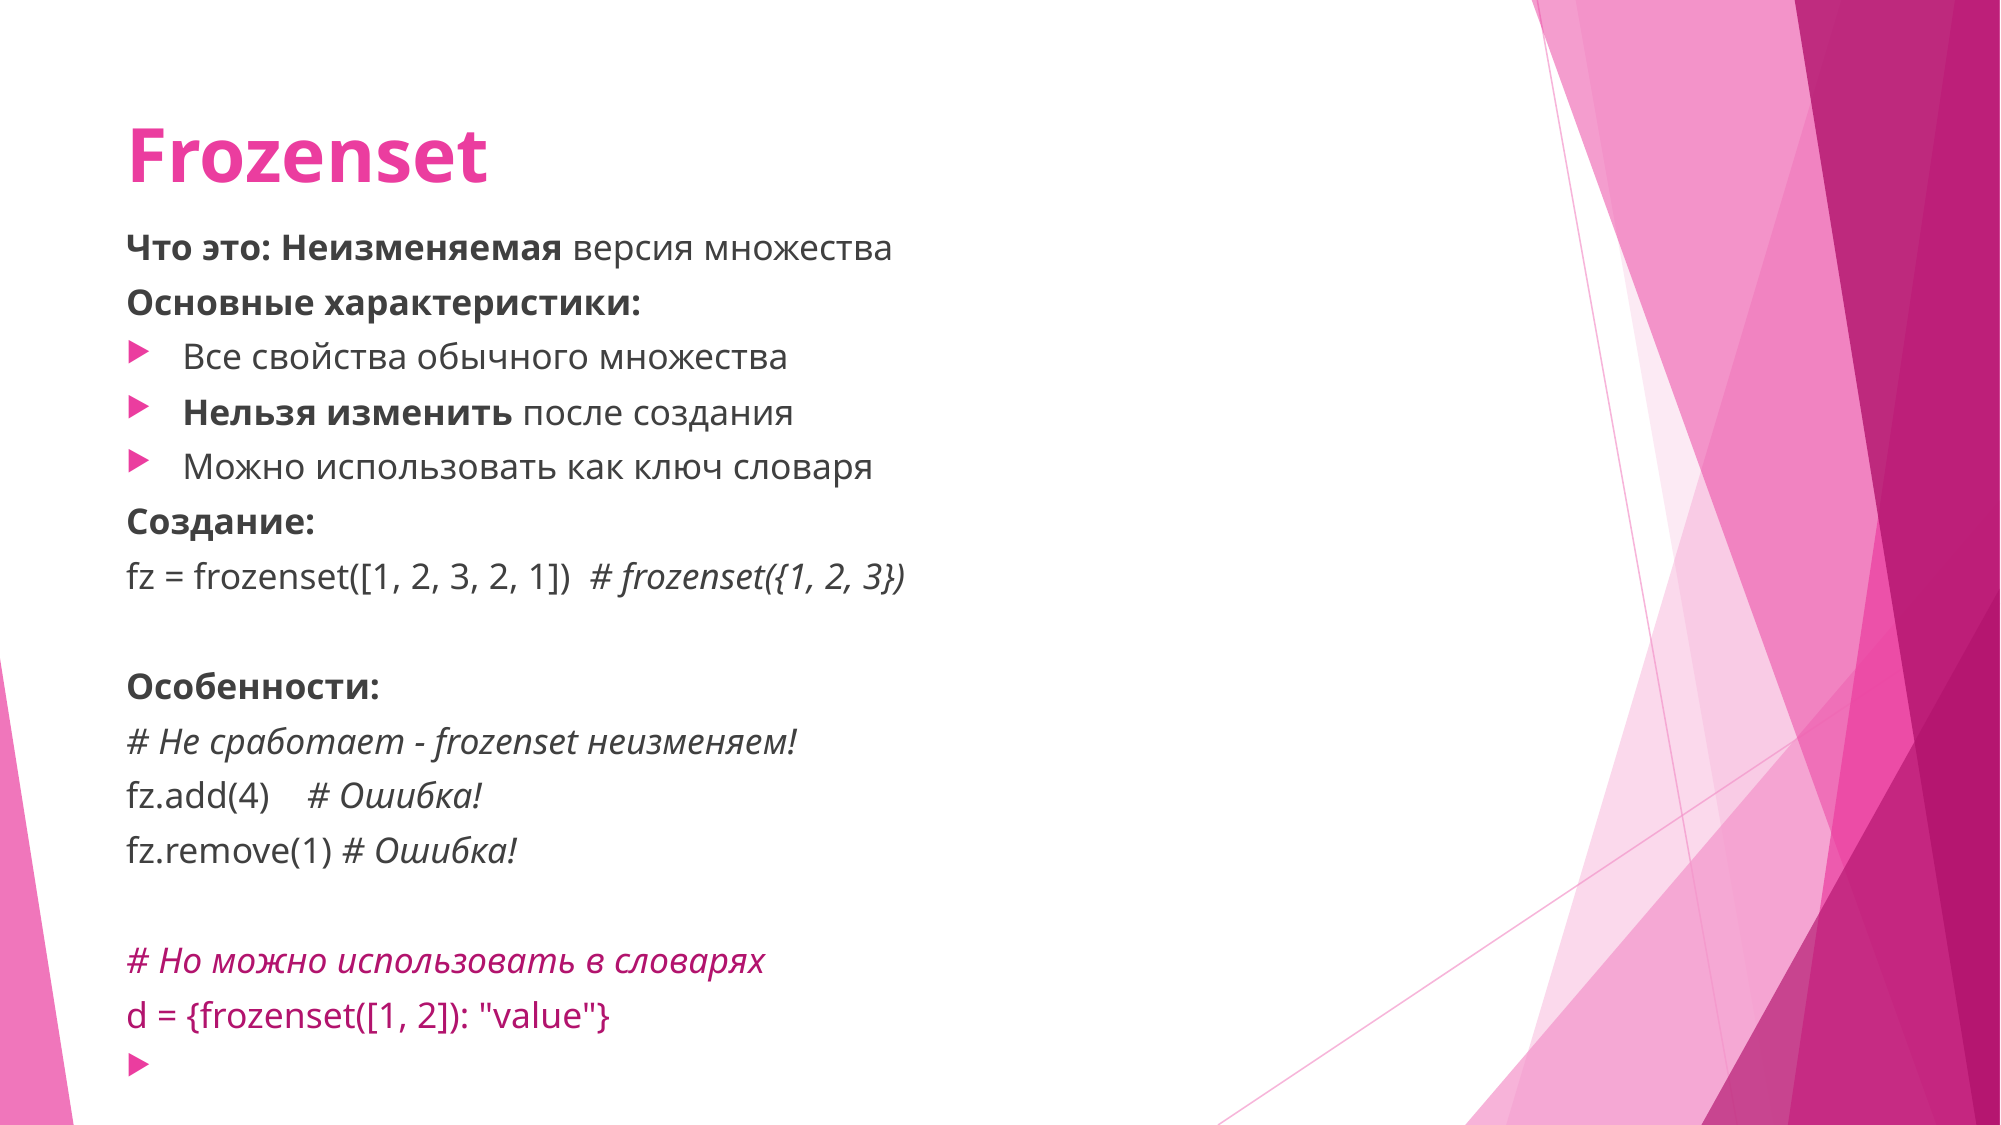

# Frozenset
Что это: Неизменяемая версия множества
Основные характеристики:
Все свойства обычного множества
Нельзя изменить после создания
Можно использовать как ключ словаря
Создание:
fz = frozenset([1, 2, 3, 2, 1]) # frozenset({1, 2, 3})
Особенности:
# Не сработает - frozenset неизменяем!
fz.add(4) # Ошибка!
fz.remove(1) # Ошибка!
# Но можно использовать в словарях
d = {frozenset([1, 2]): "value"}